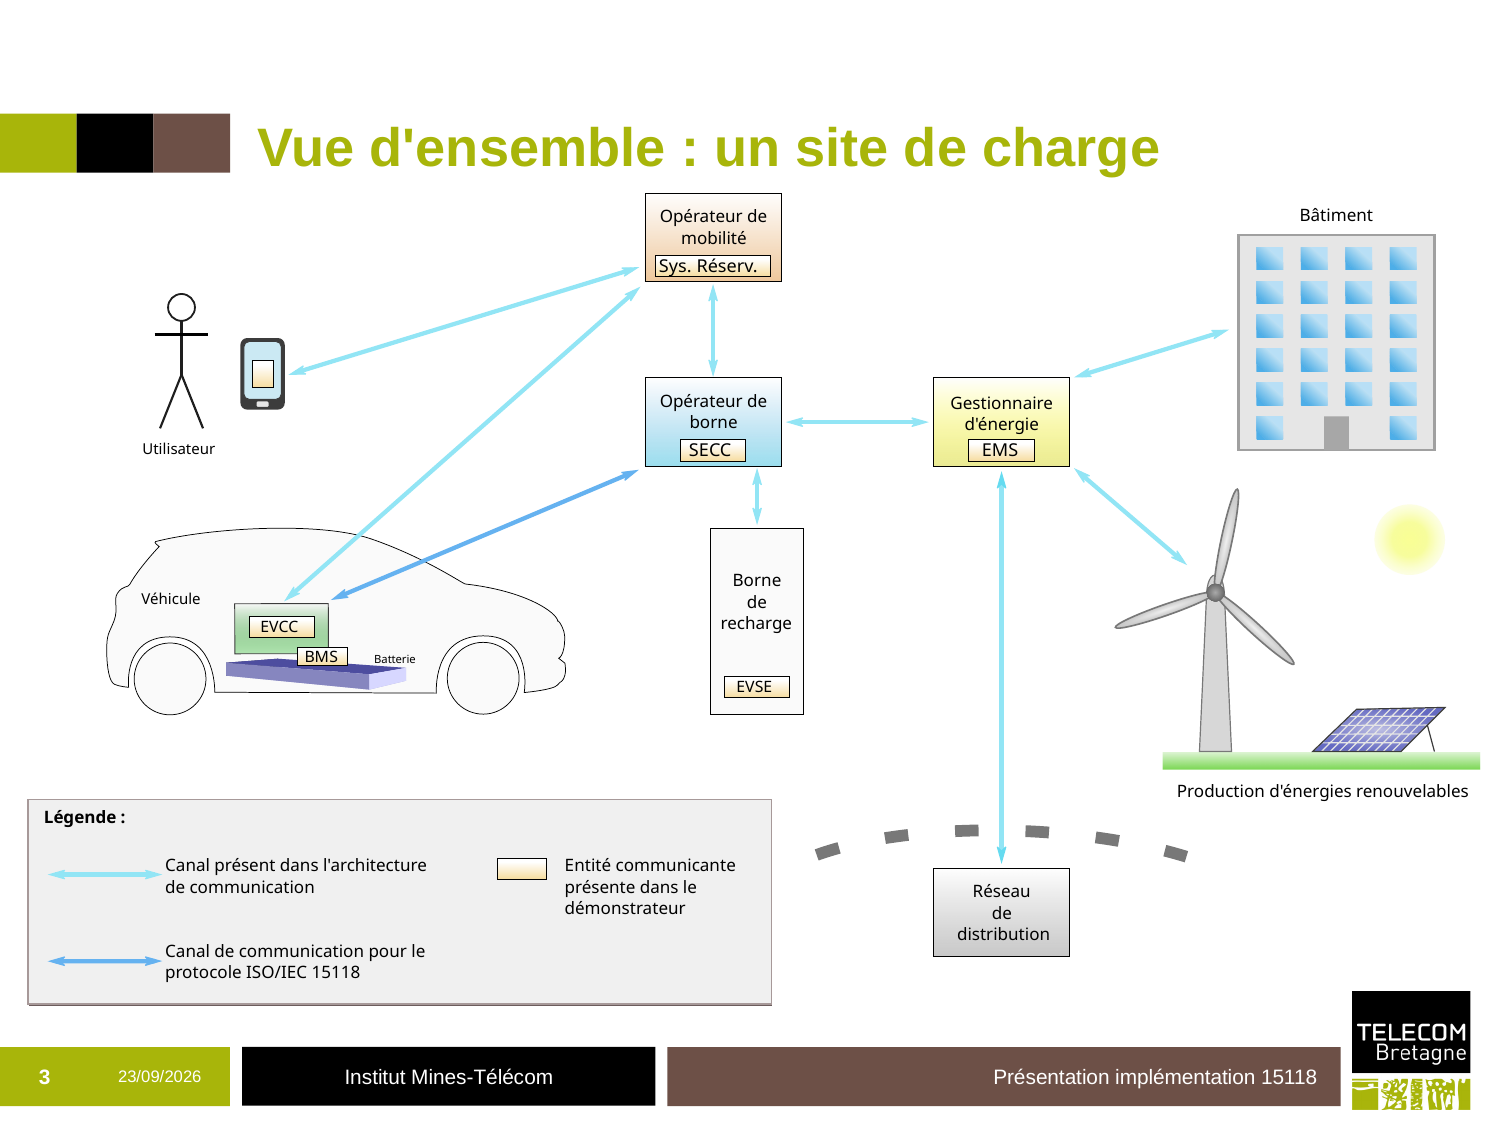

# Vue d'ensemble : un site de charge
Présentation implémentation 15118